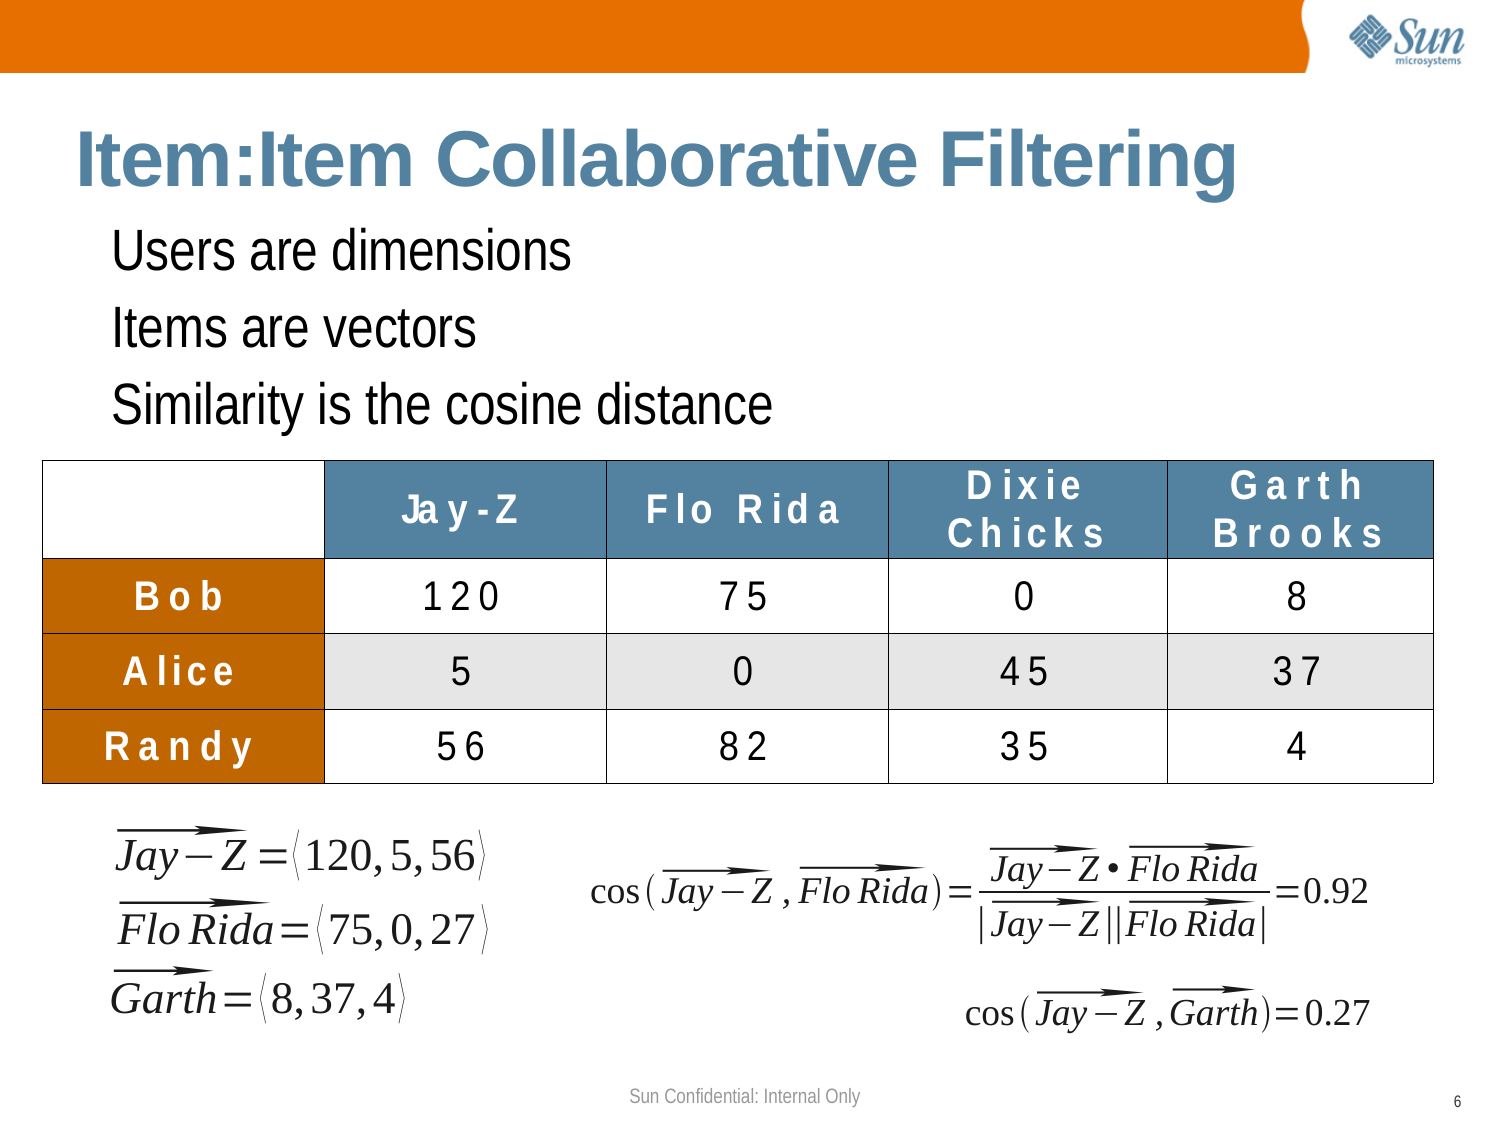

# Item:Item Collaborative Filtering
Users are dimensions
Items are vectors
Similarity is the cosine distance